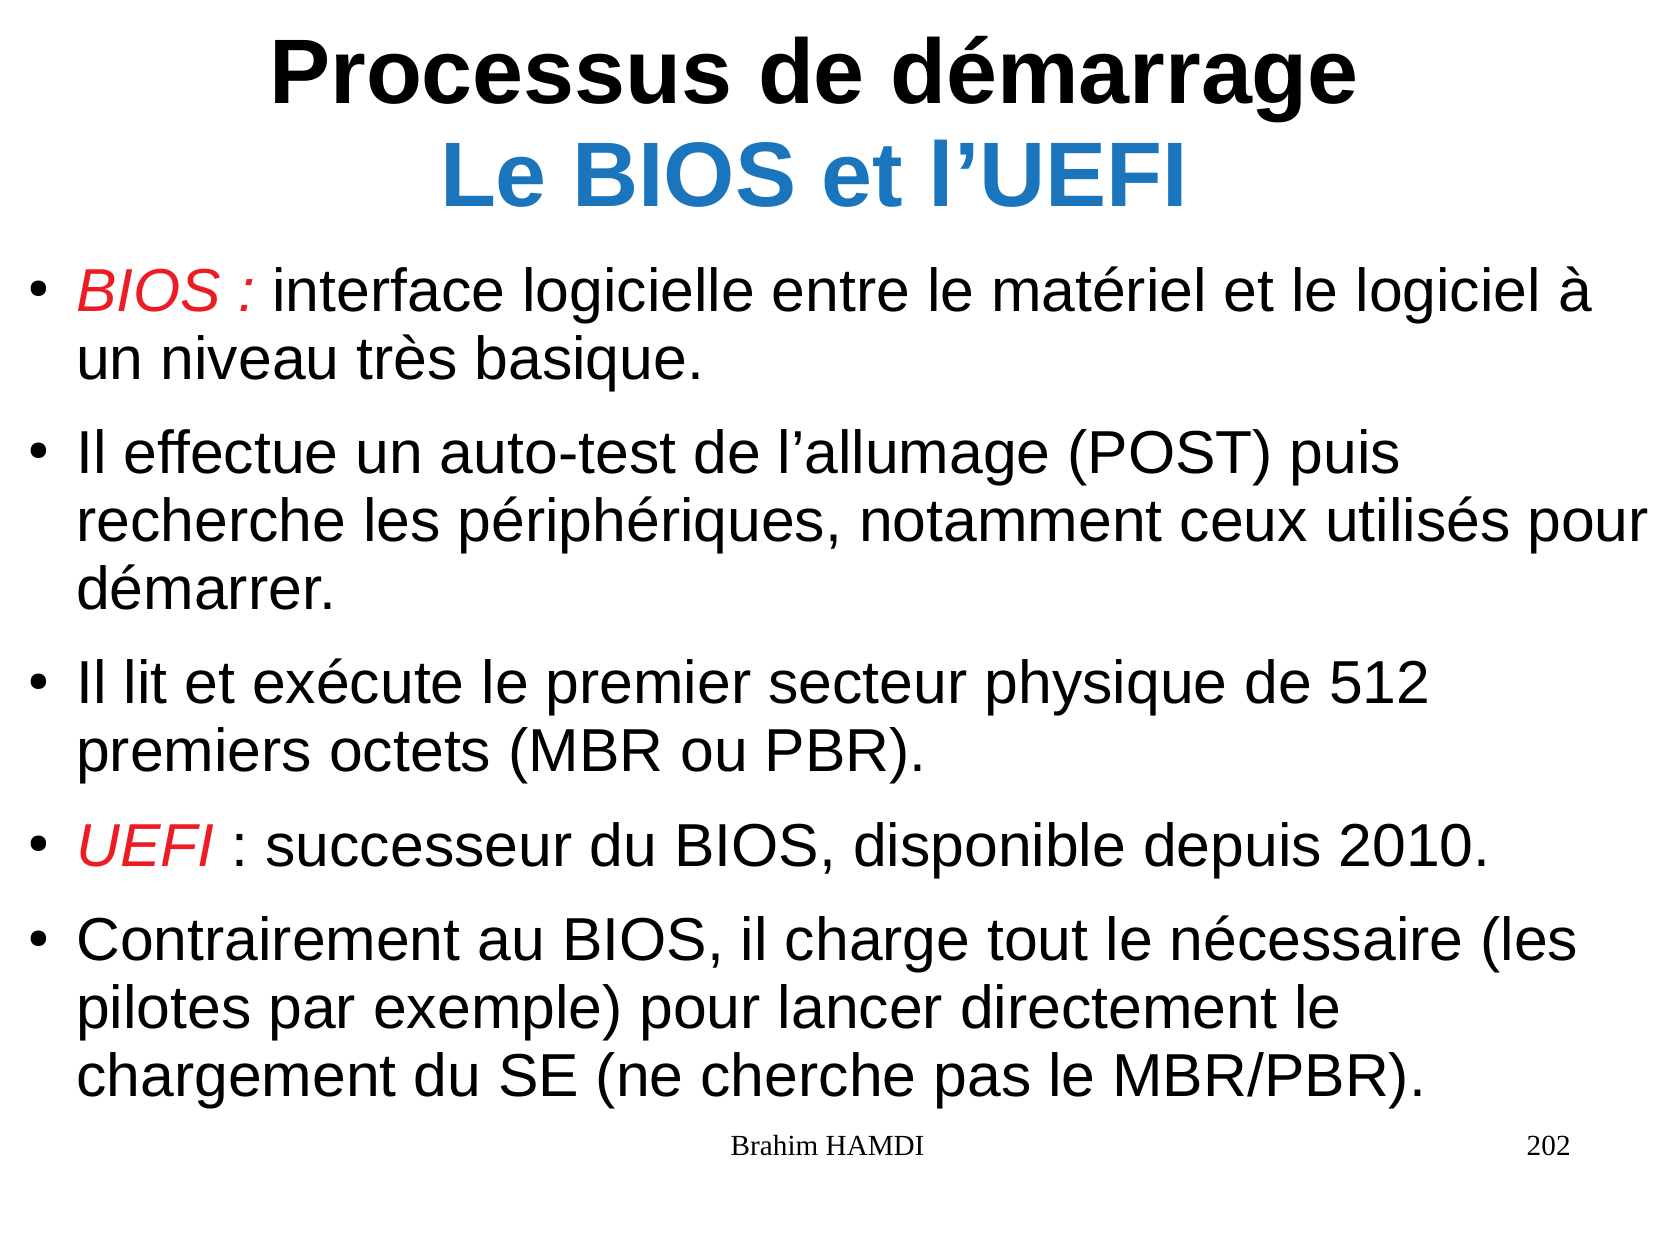

# Processus de démarrage Le BIOS et l’UEFI
BIOS : interface logicielle entre le matériel et le logiciel à un niveau très basique.
Il effectue un auto-test de l’allumage (POST) puis recherche les périphériques, notamment ceux utilisés pour démarrer.
Il lit et exécute le premier secteur physique de 512 premiers octets (MBR ou PBR).
UEFI : successeur du BIOS, disponible depuis 2010.
Contrairement au BIOS, il charge tout le nécessaire (les pilotes par exemple) pour lancer directement le chargement du SE (ne cherche pas le MBR/PBR).
Brahim HAMDI
202